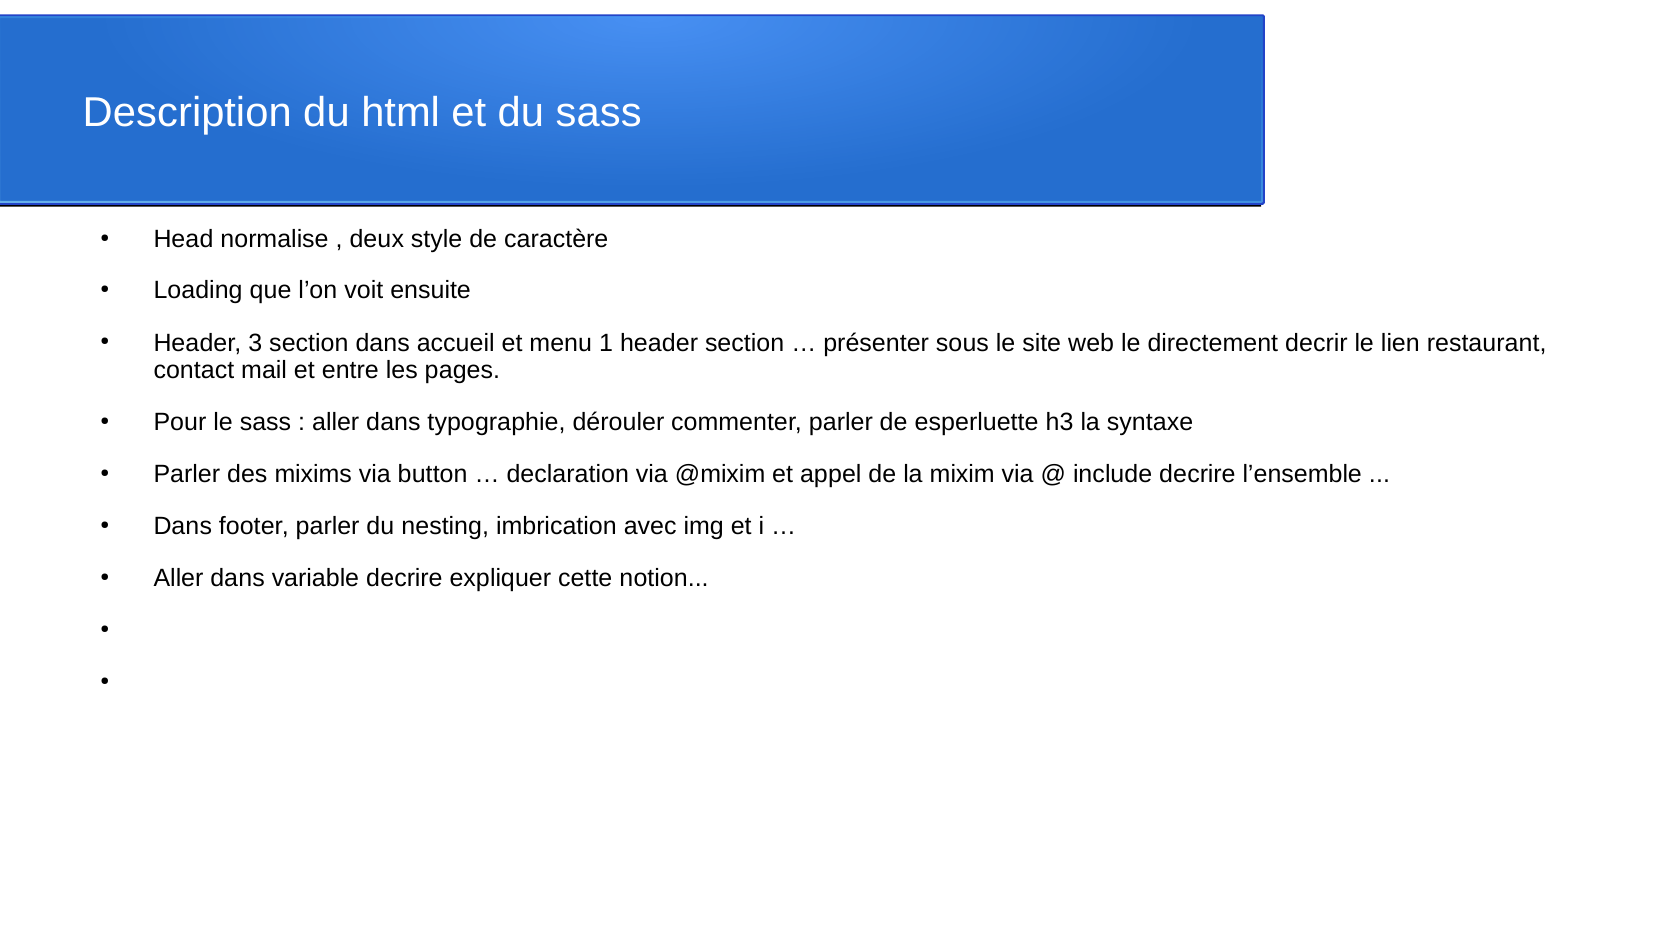

# Description du html et du sass
Head normalise , deux style de caractère
Loading que l’on voit ensuite
Header, 3 section dans accueil et menu 1 header section … présenter sous le site web le directement decrir le lien restaurant, contact mail et entre les pages.
Pour le sass : aller dans typographie, dérouler commenter, parler de esperluette h3 la syntaxe
Parler des mixims via button … declaration via @mixim et appel de la mixim via @ include decrire l’ensemble ...
Dans footer, parler du nesting, imbrication avec img et i …
Aller dans variable decrire expliquer cette notion...